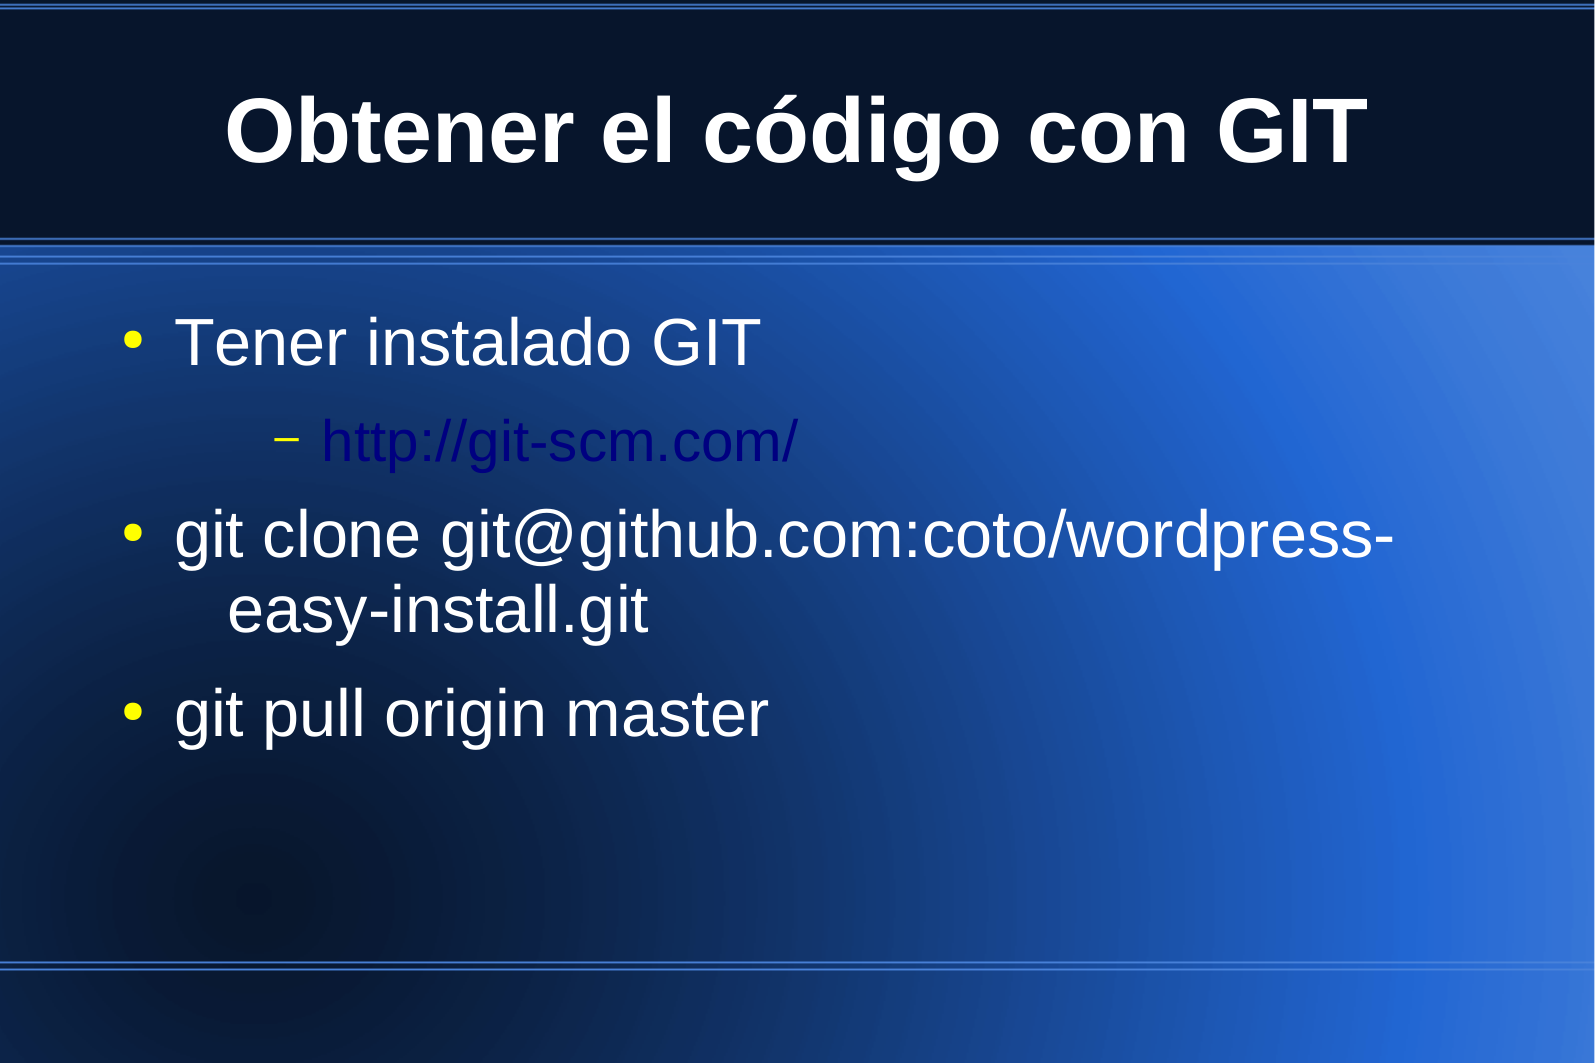

# Obtener el código con GIT
Tener instalado GIT
http://git-scm.com/
git clone git@github.com:coto/wordpress-easy-install.git
git pull origin master